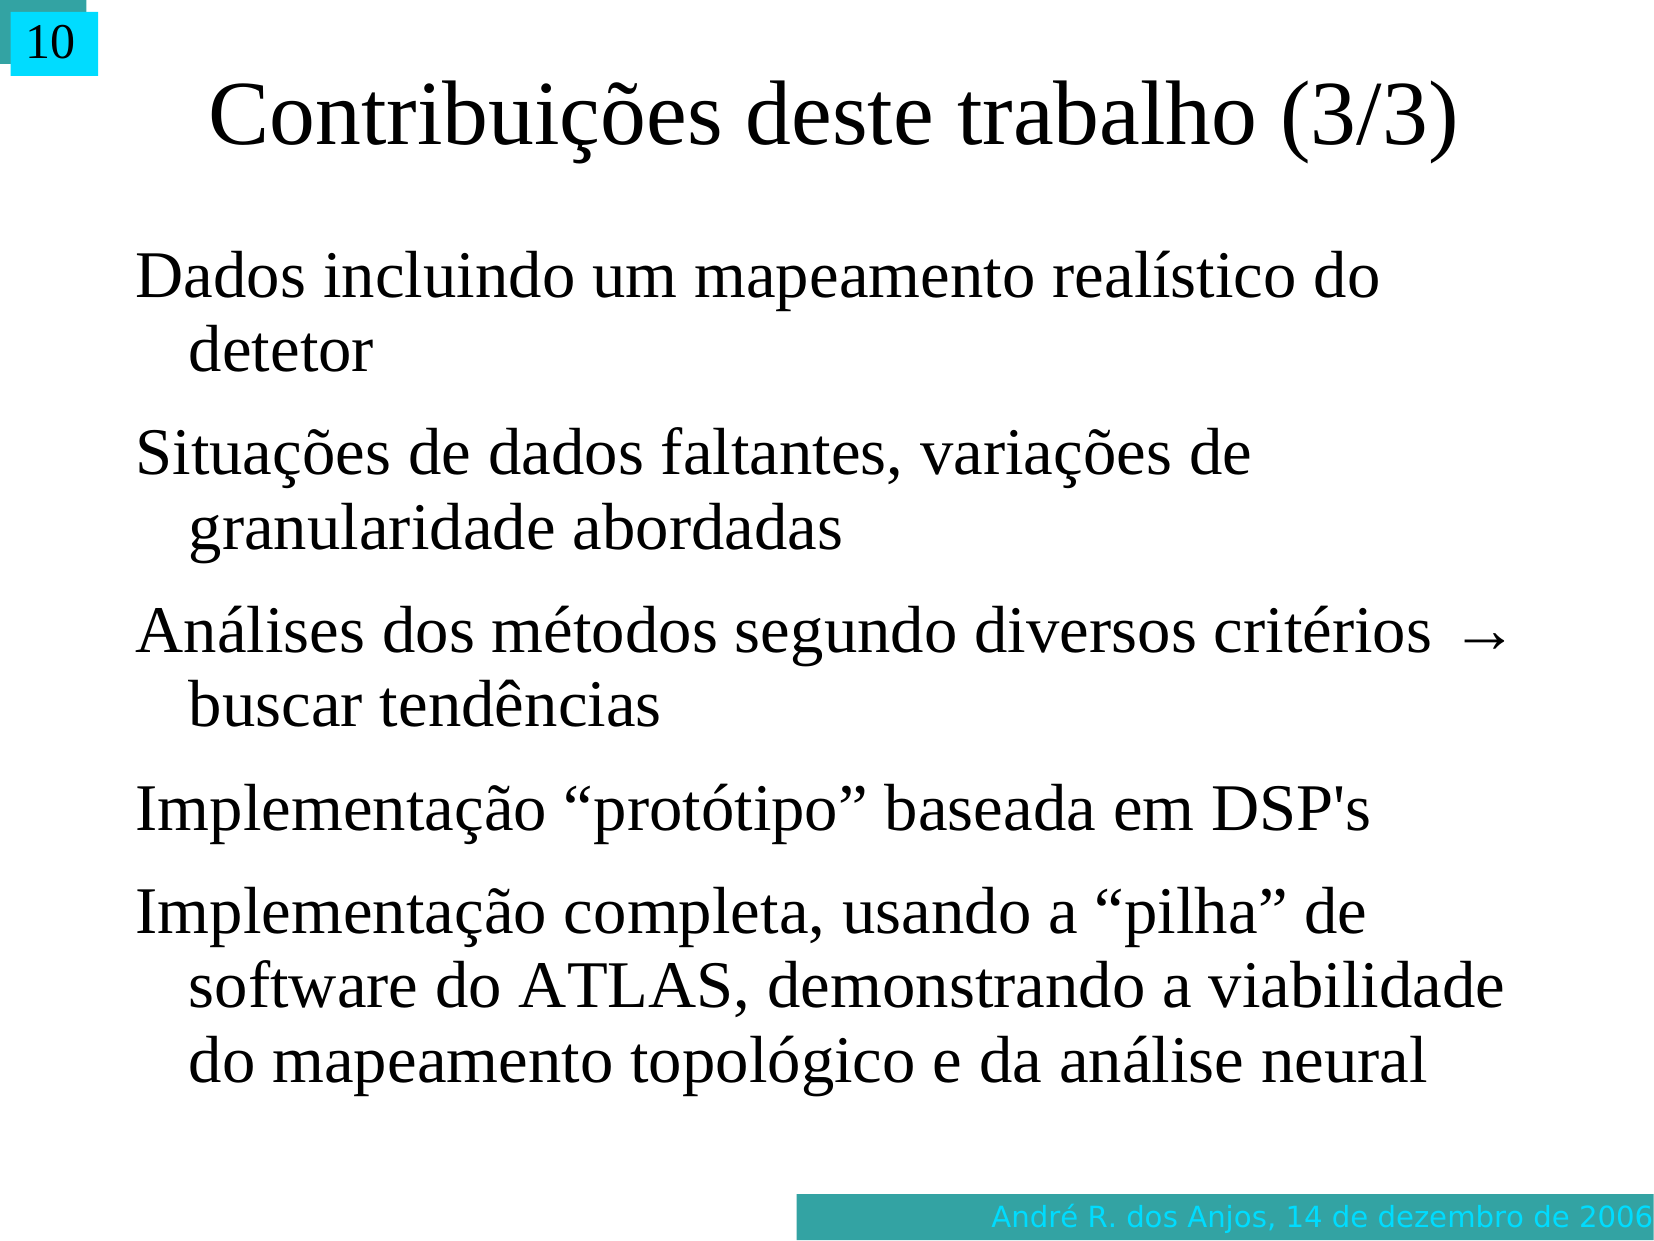

# Contribuições deste trabalho (3/3)
Dados incluindo um mapeamento realístico do detetor
Situações de dados faltantes, variações de granularidade abordadas
Análises dos métodos segundo diversos critérios → buscar tendências
Implementação “protótipo” baseada em DSP's
Implementação completa, usando a “pilha” de software do ATLAS, demonstrando a viabilidade do mapeamento topológico e da análise neural